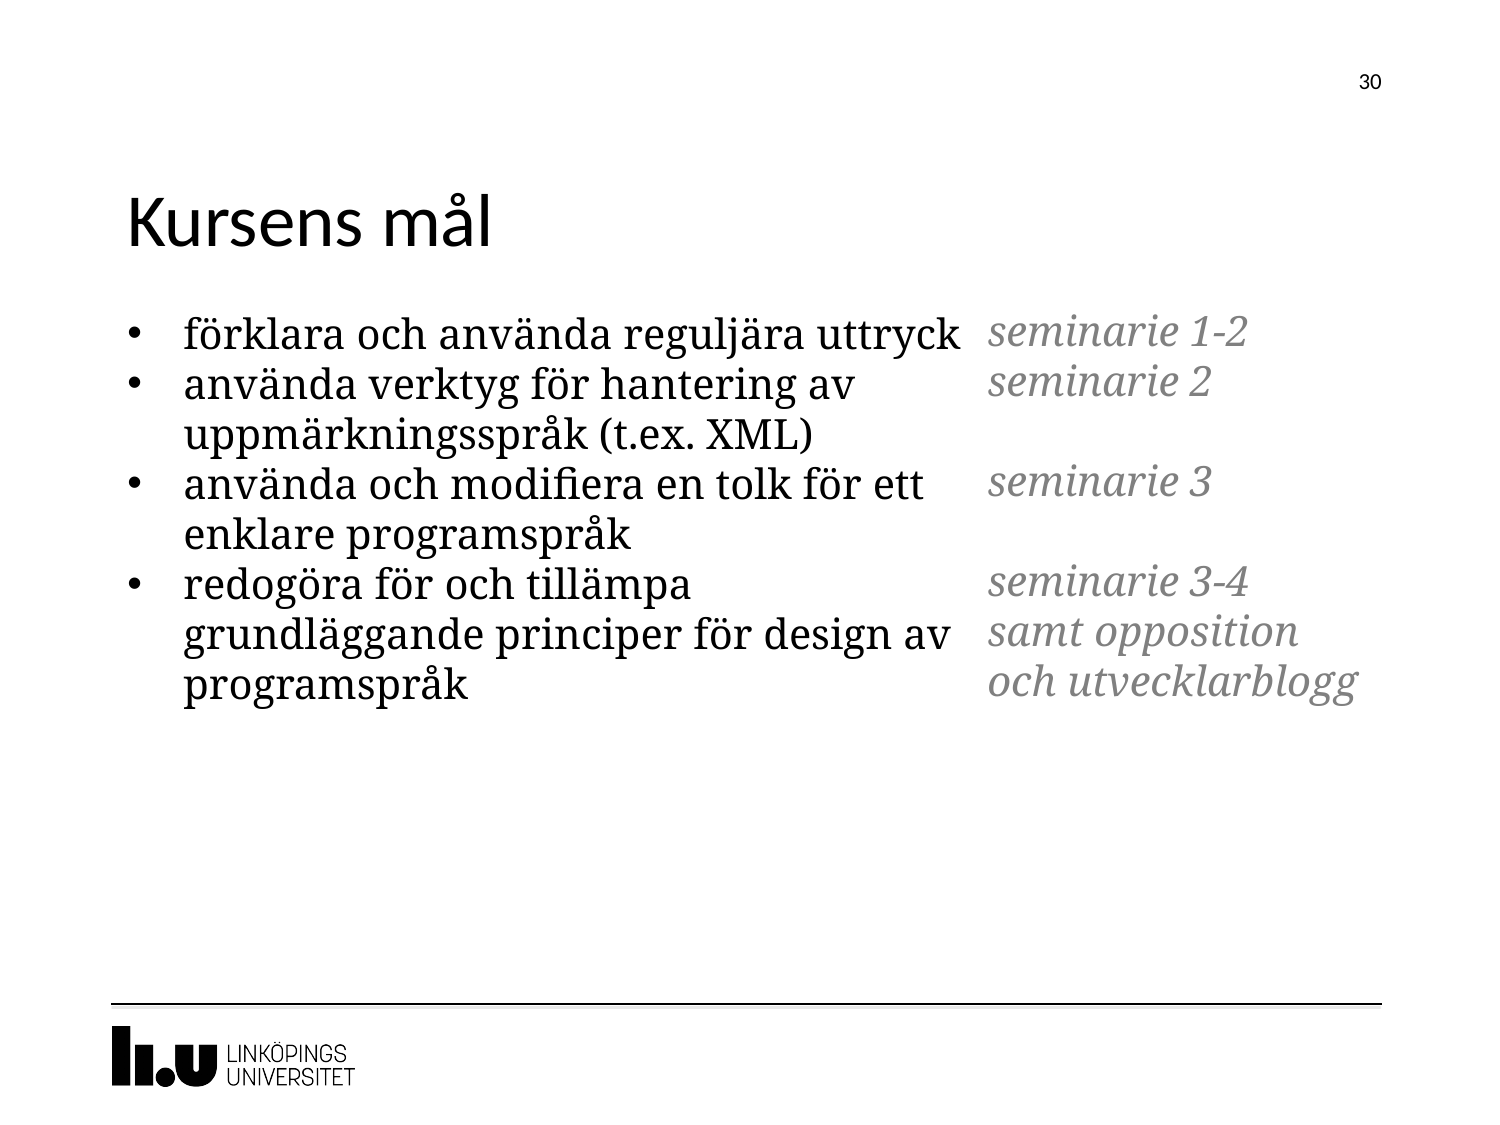

Kursens mål
seminarie 1-2
seminarie 2
seminarie 3
seminarie 3-4
samt opposition
och utvecklarblogg
förklara och använda reguljära uttryck
använda verktyg för hantering av uppmärkningsspråk (t.ex. XML)
använda och modifiera en tolk för ett enklare programspråk
redogöra för och tillämpa grundläggande principer för design av programspråk